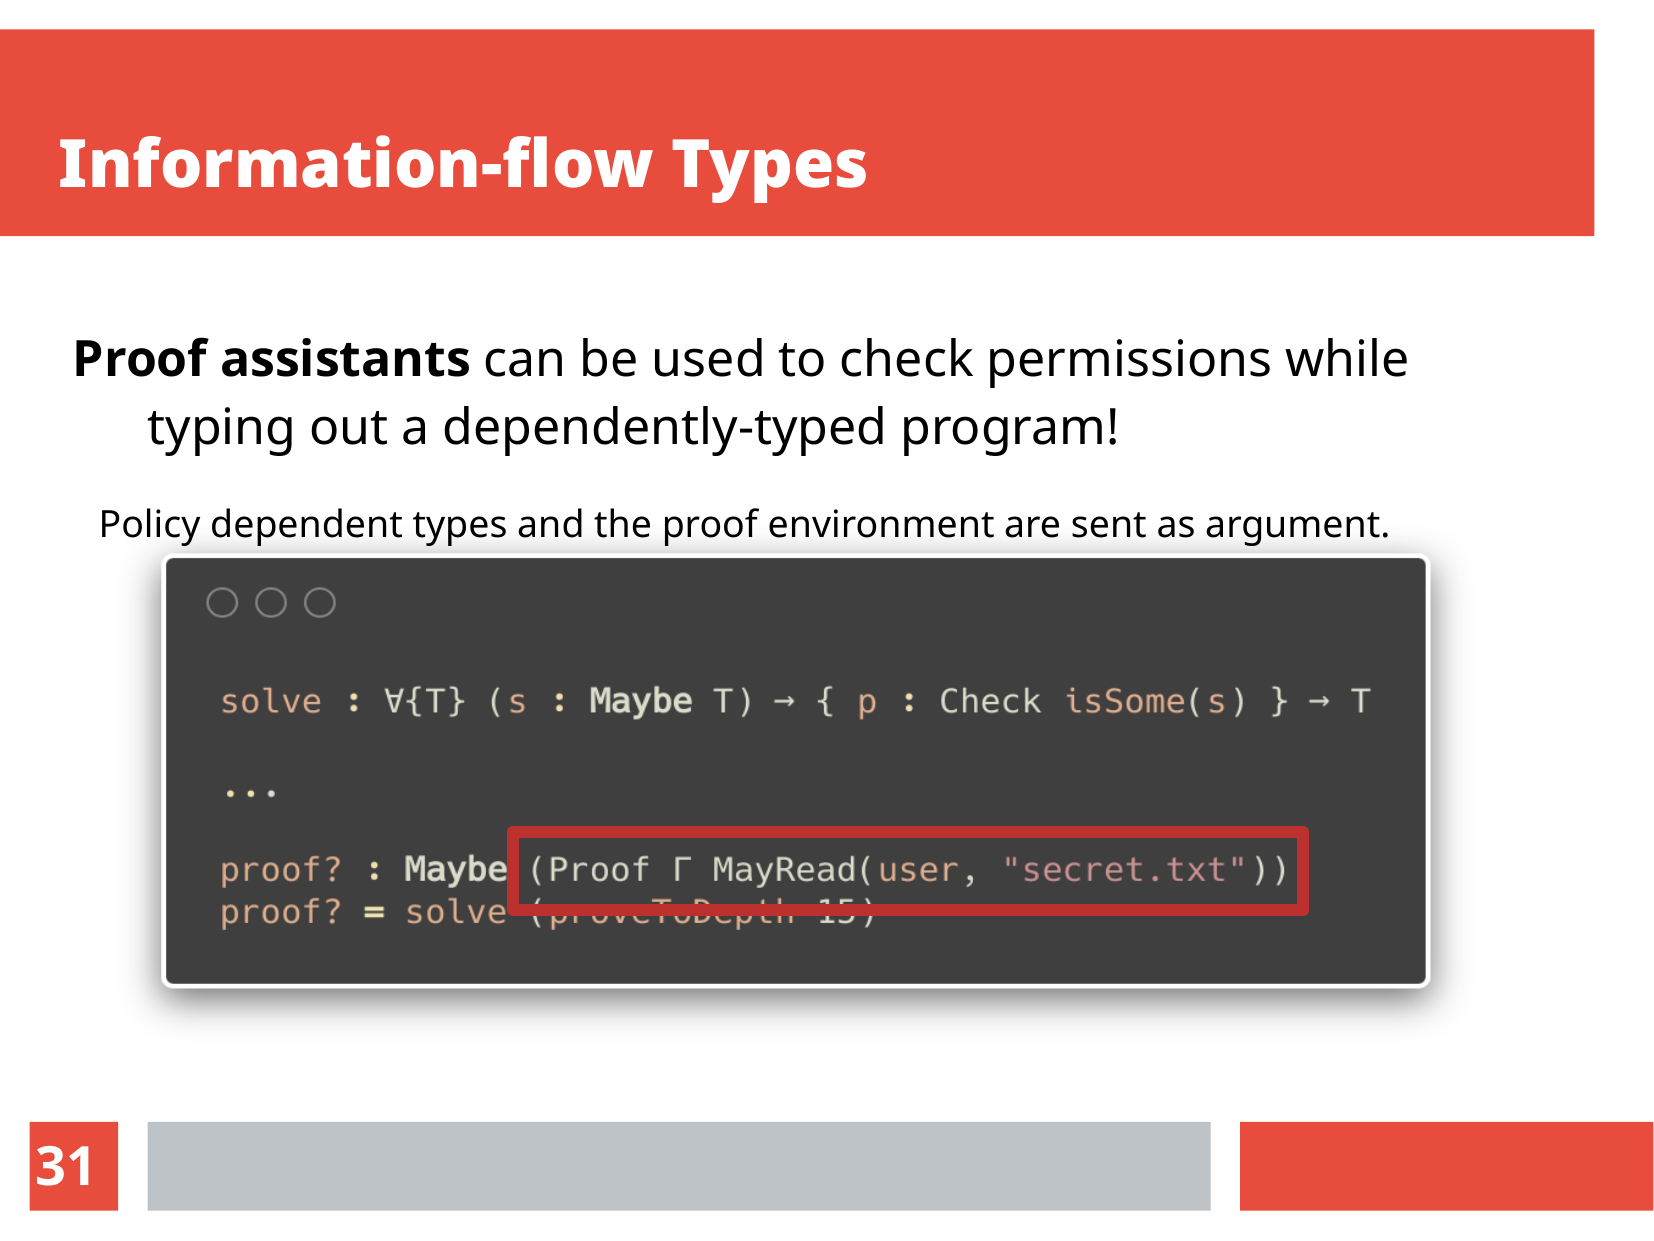

# Information-flow Types
Proof assistants can be used to check permissions while
	typing out a dependently-typed program!
Policy dependent types and the proof environment are sent as argument.
31
95